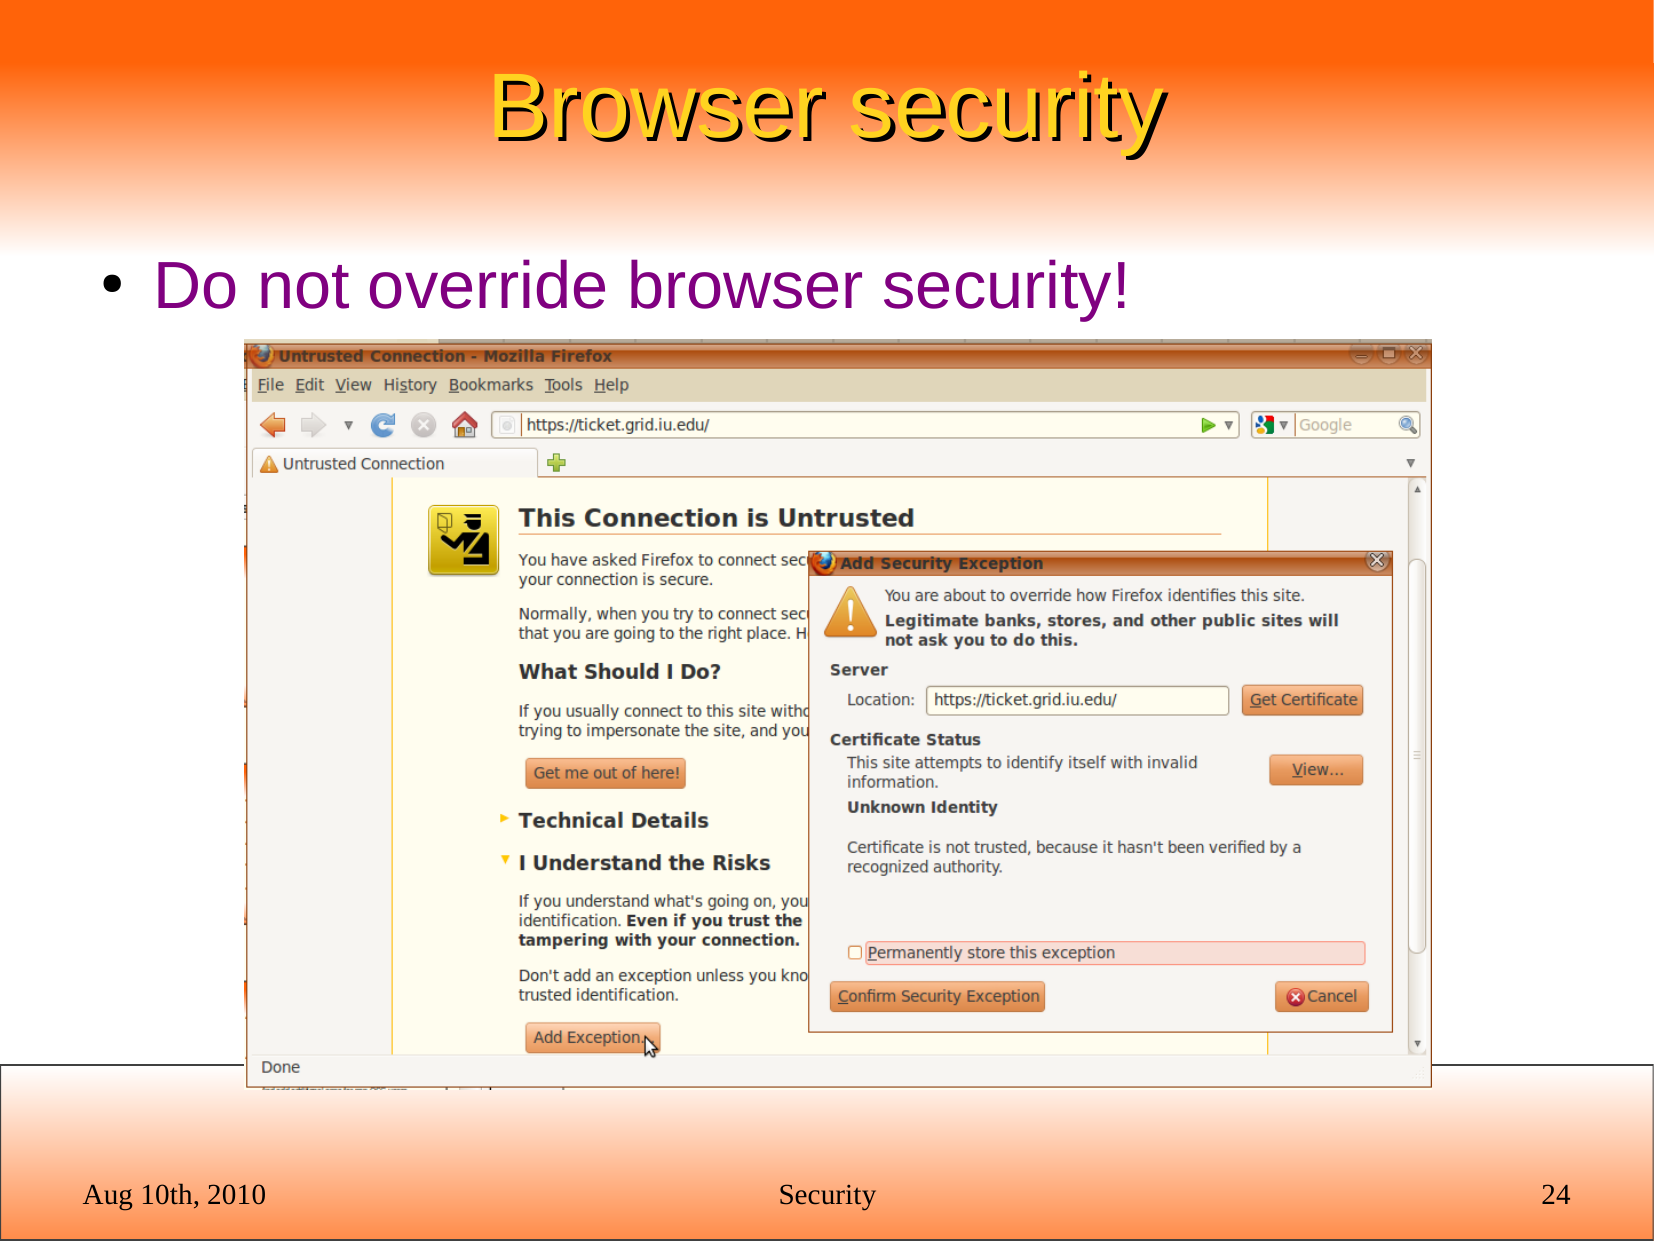

# Browser security
Do not override browser security!
Aug 10th, 2010
Security
24